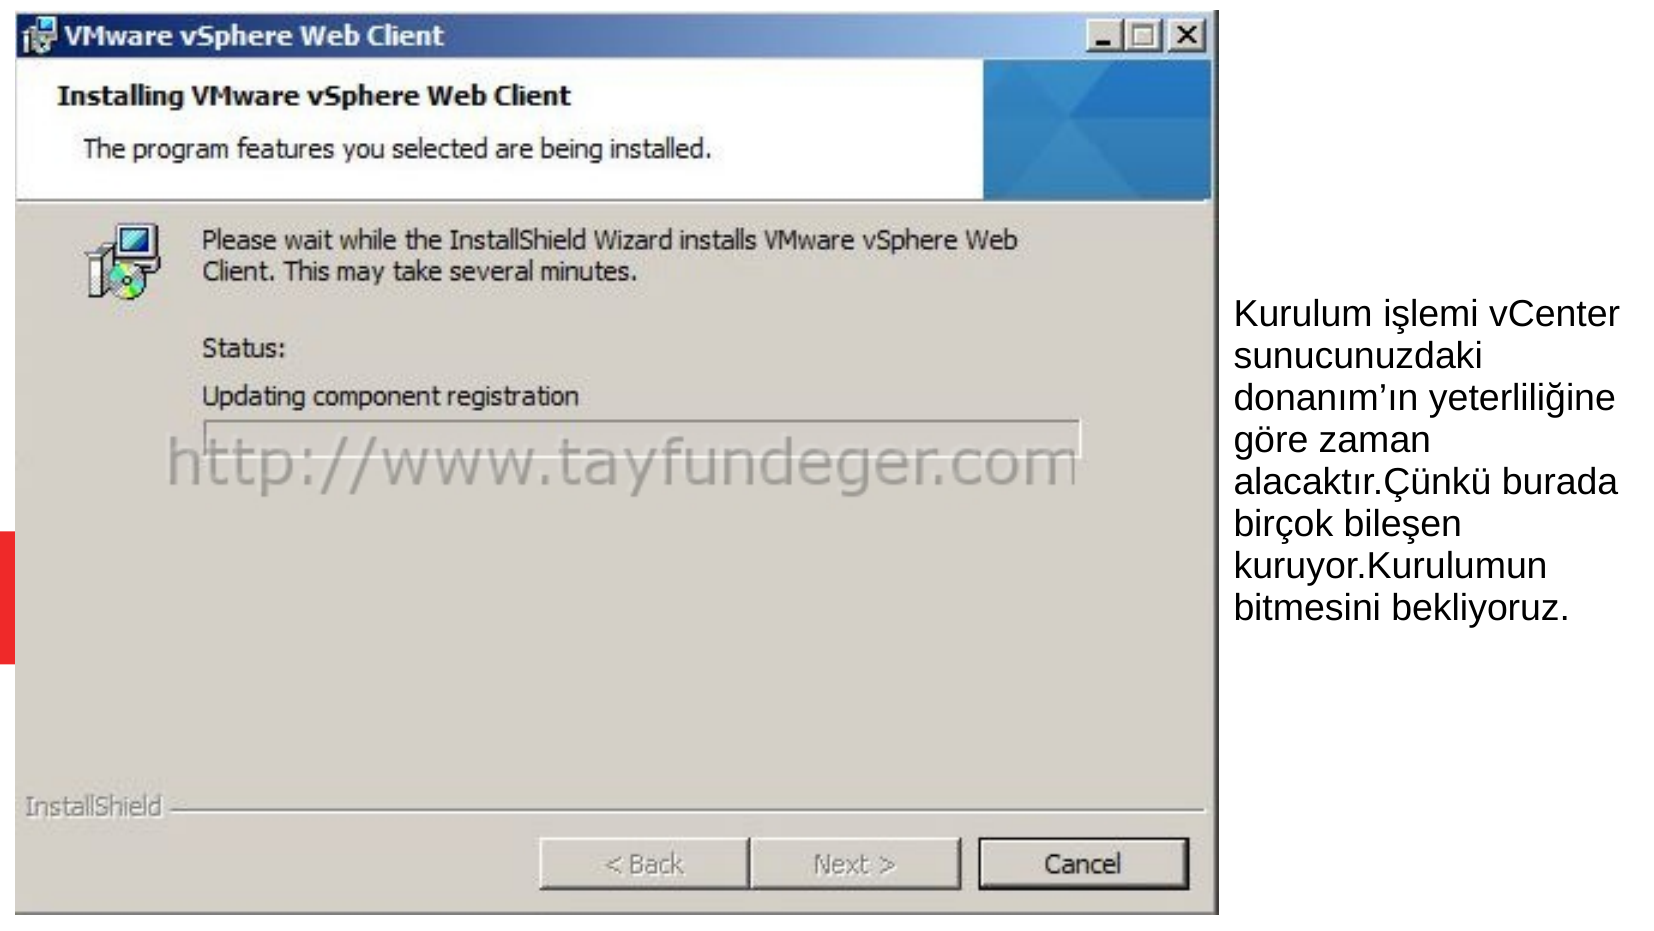

Kurulum işlemi vCenter sunucunuzdaki donanım’ın yeterliliğine göre zaman alacaktır.Çünkü burada birçok bileşen kuruyor.Kurulumun bitmesini bekliyoruz.